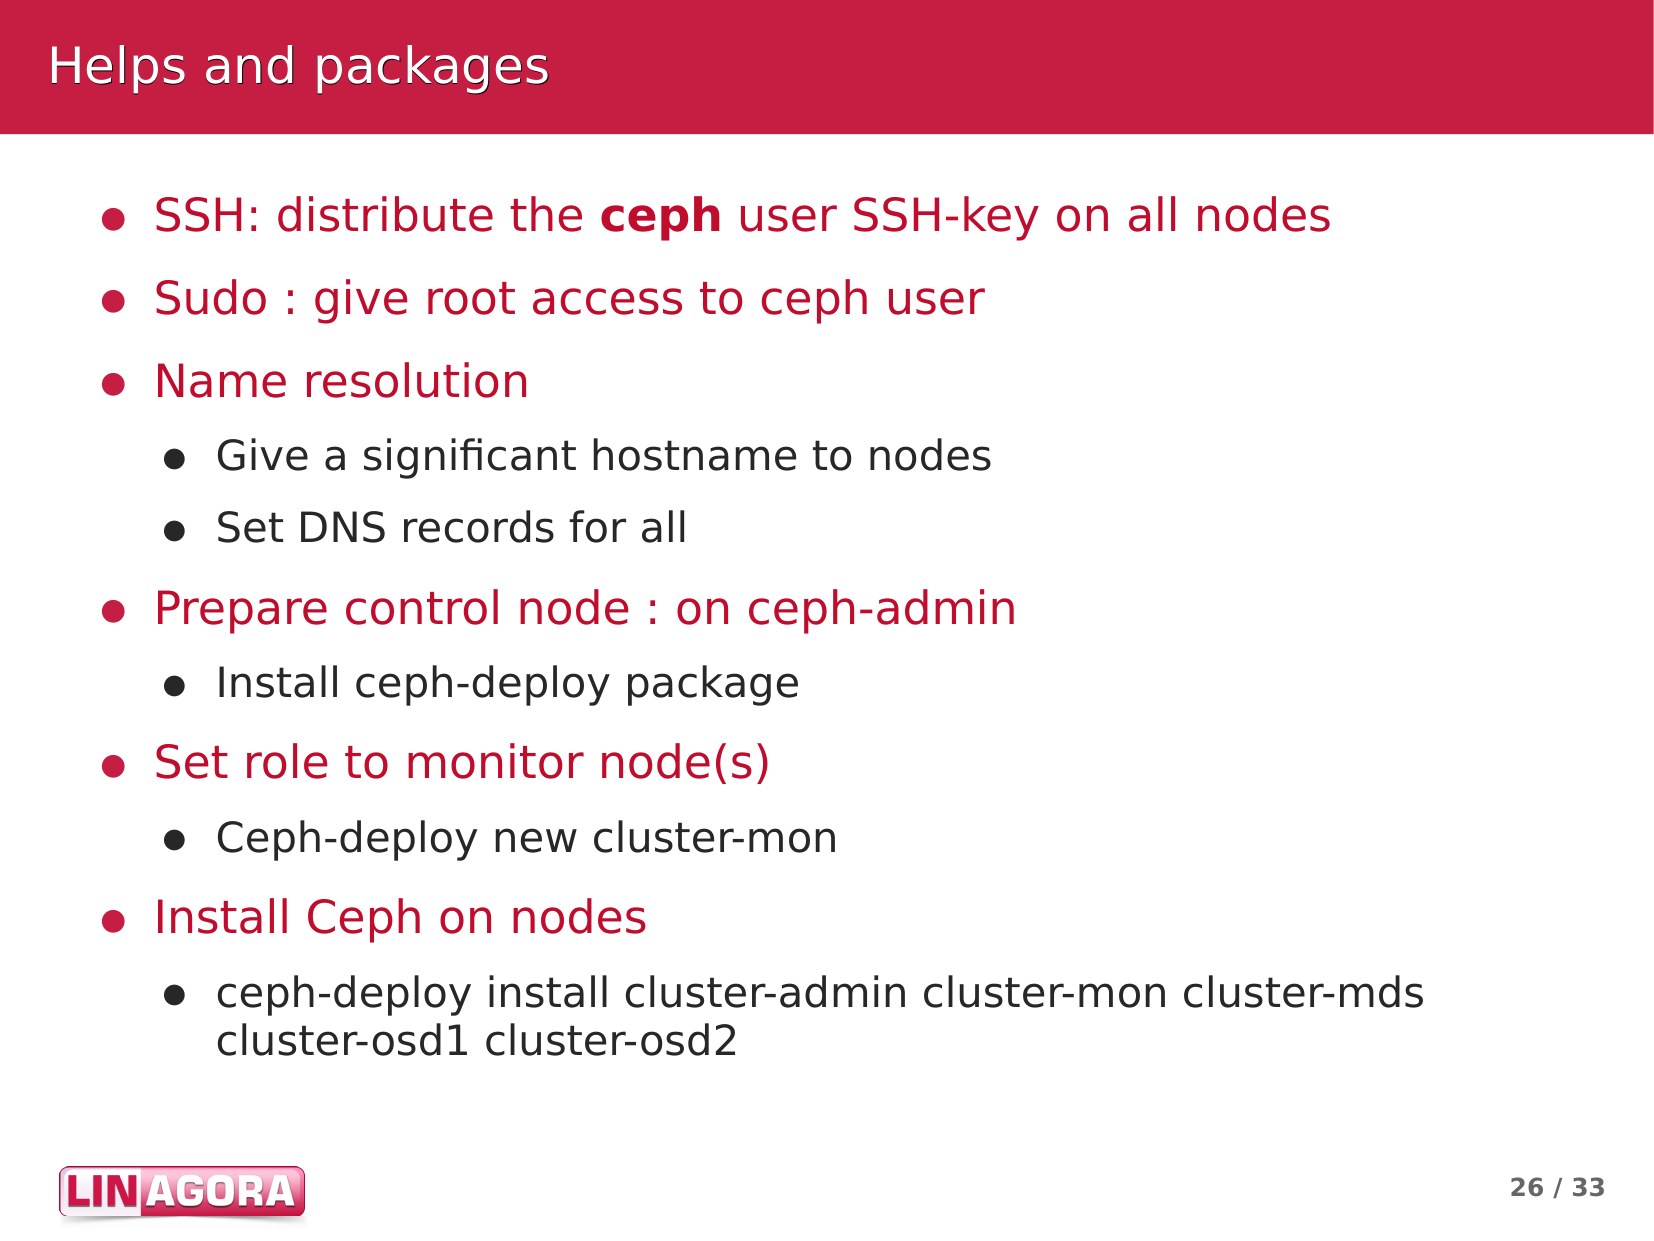

# Helps and packages
SSH: distribute the ceph user SSH-key on all nodes
Sudo : give root access to ceph user
Name resolution
Give a significant hostname to nodes
Set DNS records for all
Prepare control node : on ceph-admin
Install ceph-deploy package
Set role to monitor node(s)
Ceph-deploy new cluster-mon
Install Ceph on nodes
ceph-deploy install cluster-admin cluster-mon cluster-mds cluster-osd1 cluster-osd2